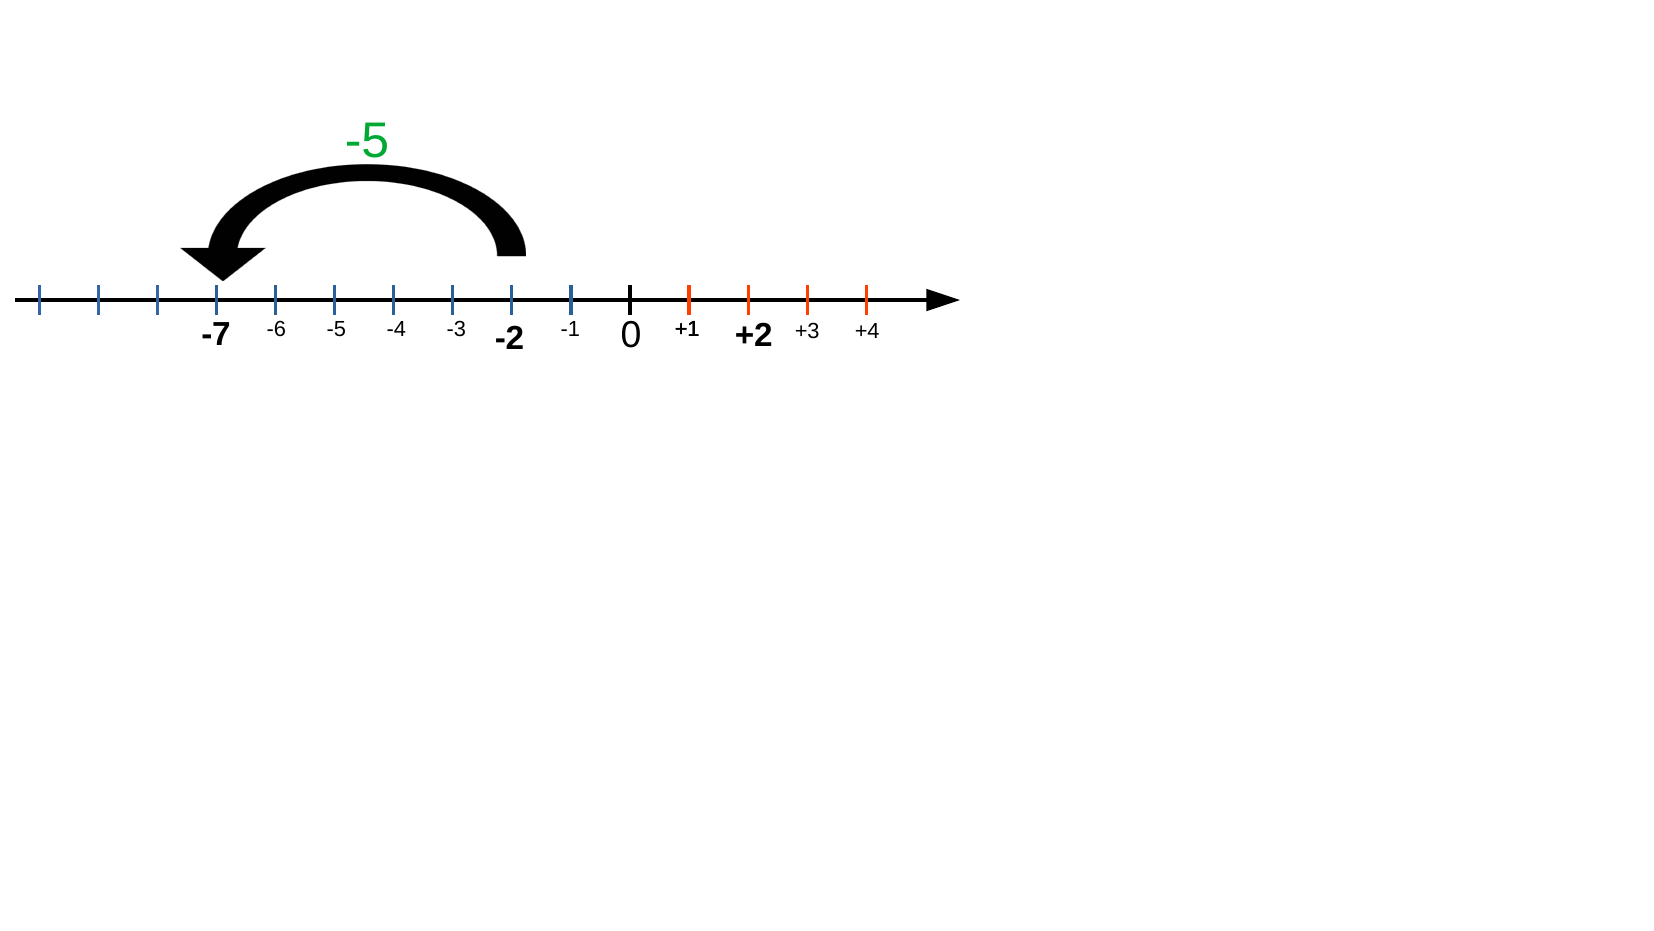

-5
0
-7
-6
-3
-1
+1
+2
-4
+1
+1
-5
+3
+4
-2